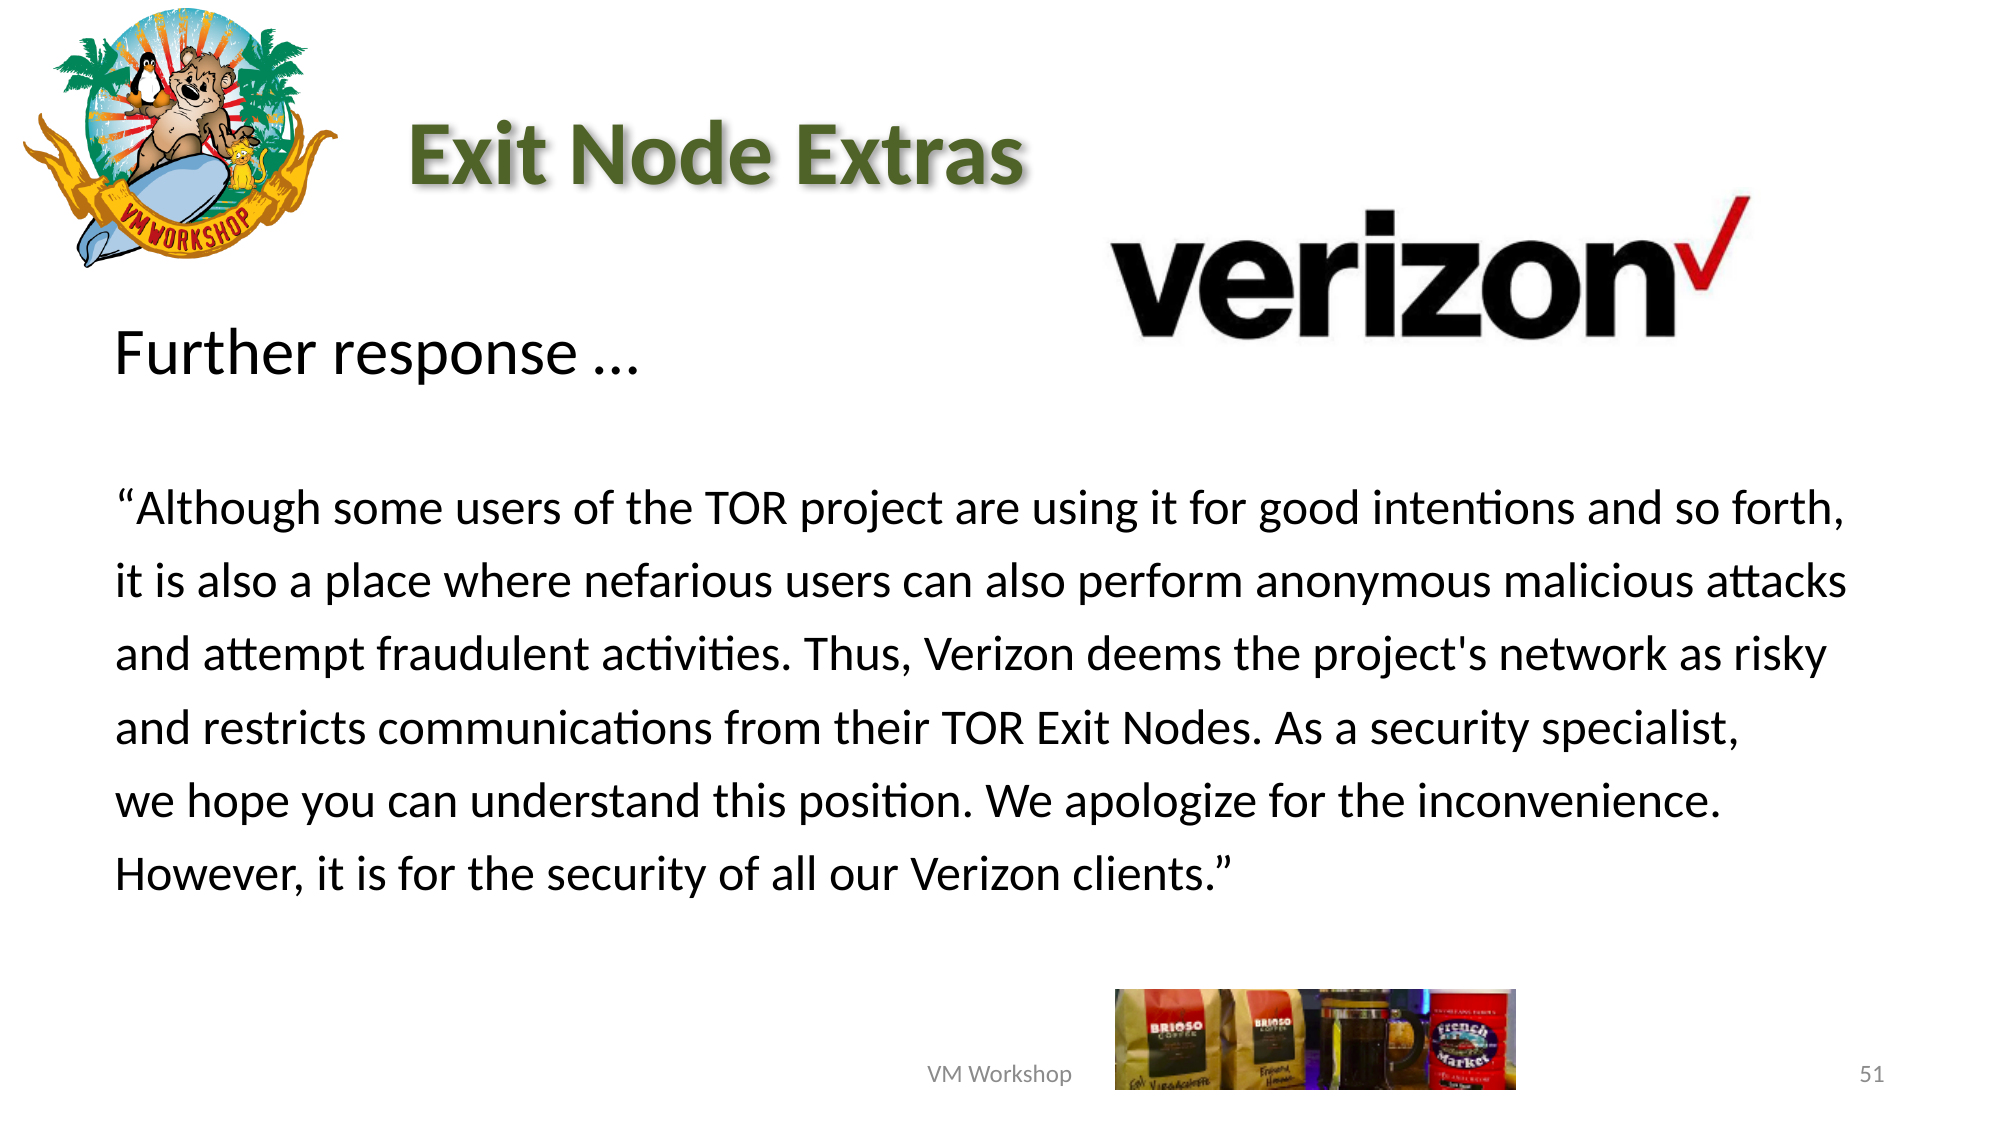

Exit Node Extras
# Further response …
“Although some users of the TOR project are using it for good intentions and so forth,
it is also a place where nefarious users can also perform anonymous malicious attacks
and attempt fraudulent activities. Thus, Verizon deems the project's network as risky
and restricts communications from their TOR Exit Nodes. As a security specialist,
we hope you can understand this position. We apologize for the inconvenience.
However, it is for the security of all our Verizon clients.”
VM Workshop
51